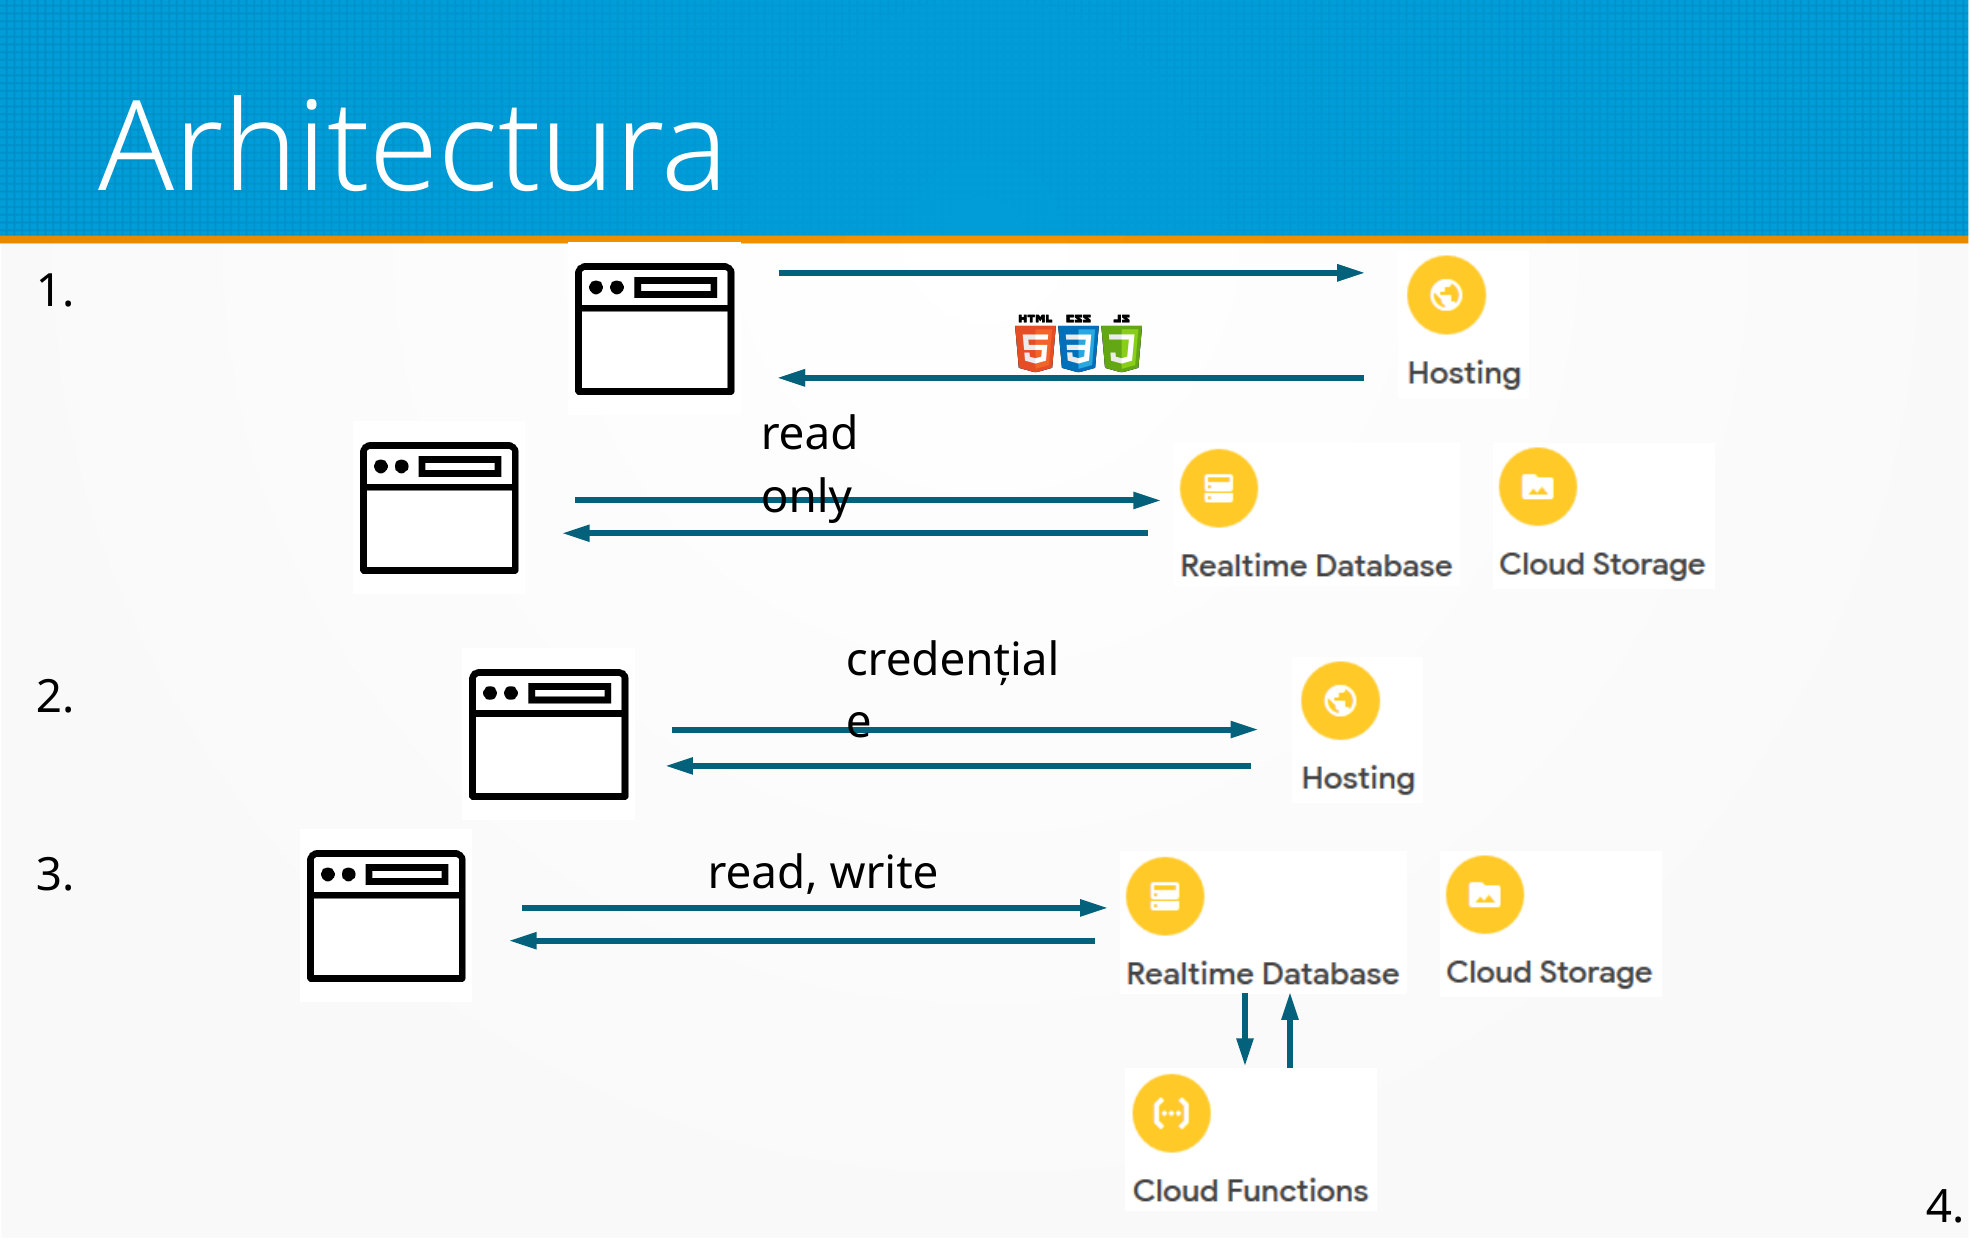

# Arhitectura
1.
read only
credențiale
2.
read, write
3.
4.